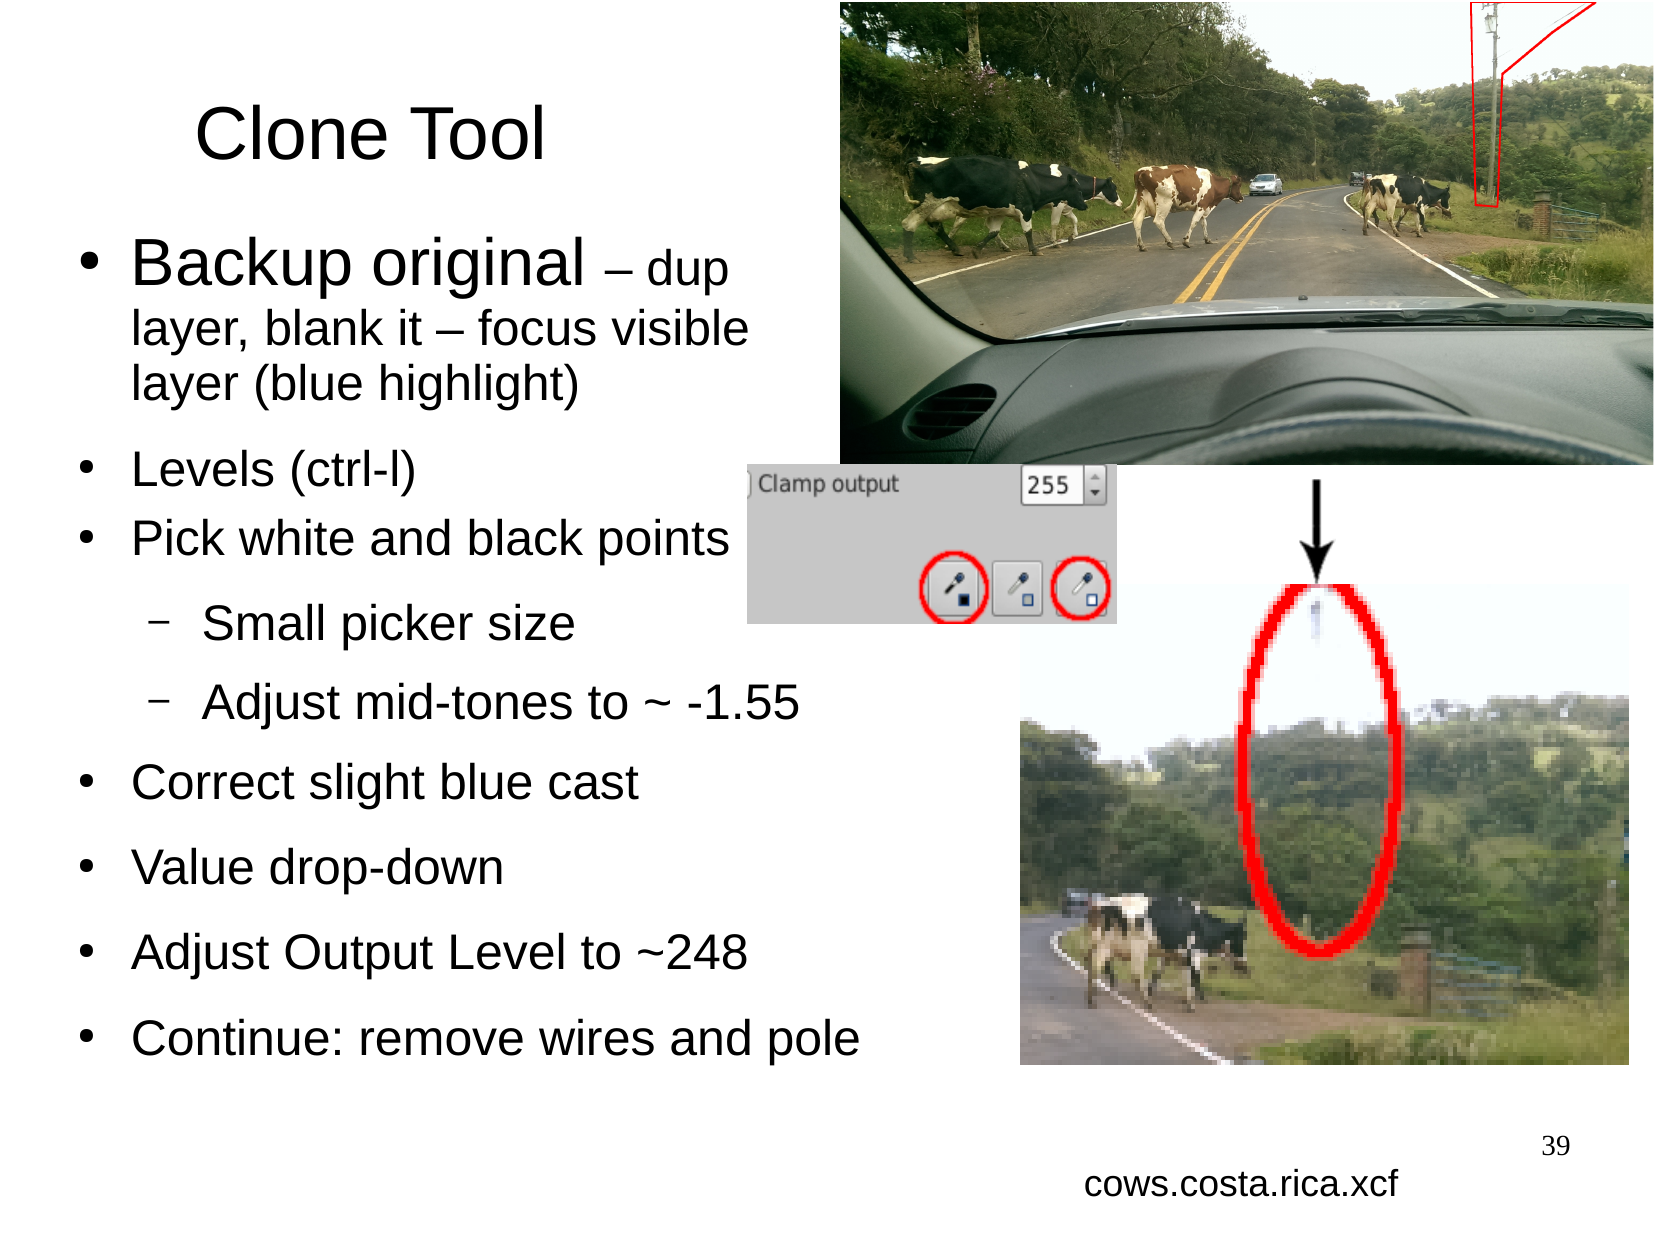

# Clone Tool
Backup original – dup layer, blank it – focus visible layer (blue highlight)
Levels (ctrl-l)
Pick white and black points
Small picker size
Adjust mid-tones to ~ -1.55
Correct slight blue cast
Value drop-down
Adjust Output Level to ~248
Continue: remove wires and pole
39
cows.costa.rica.xcf